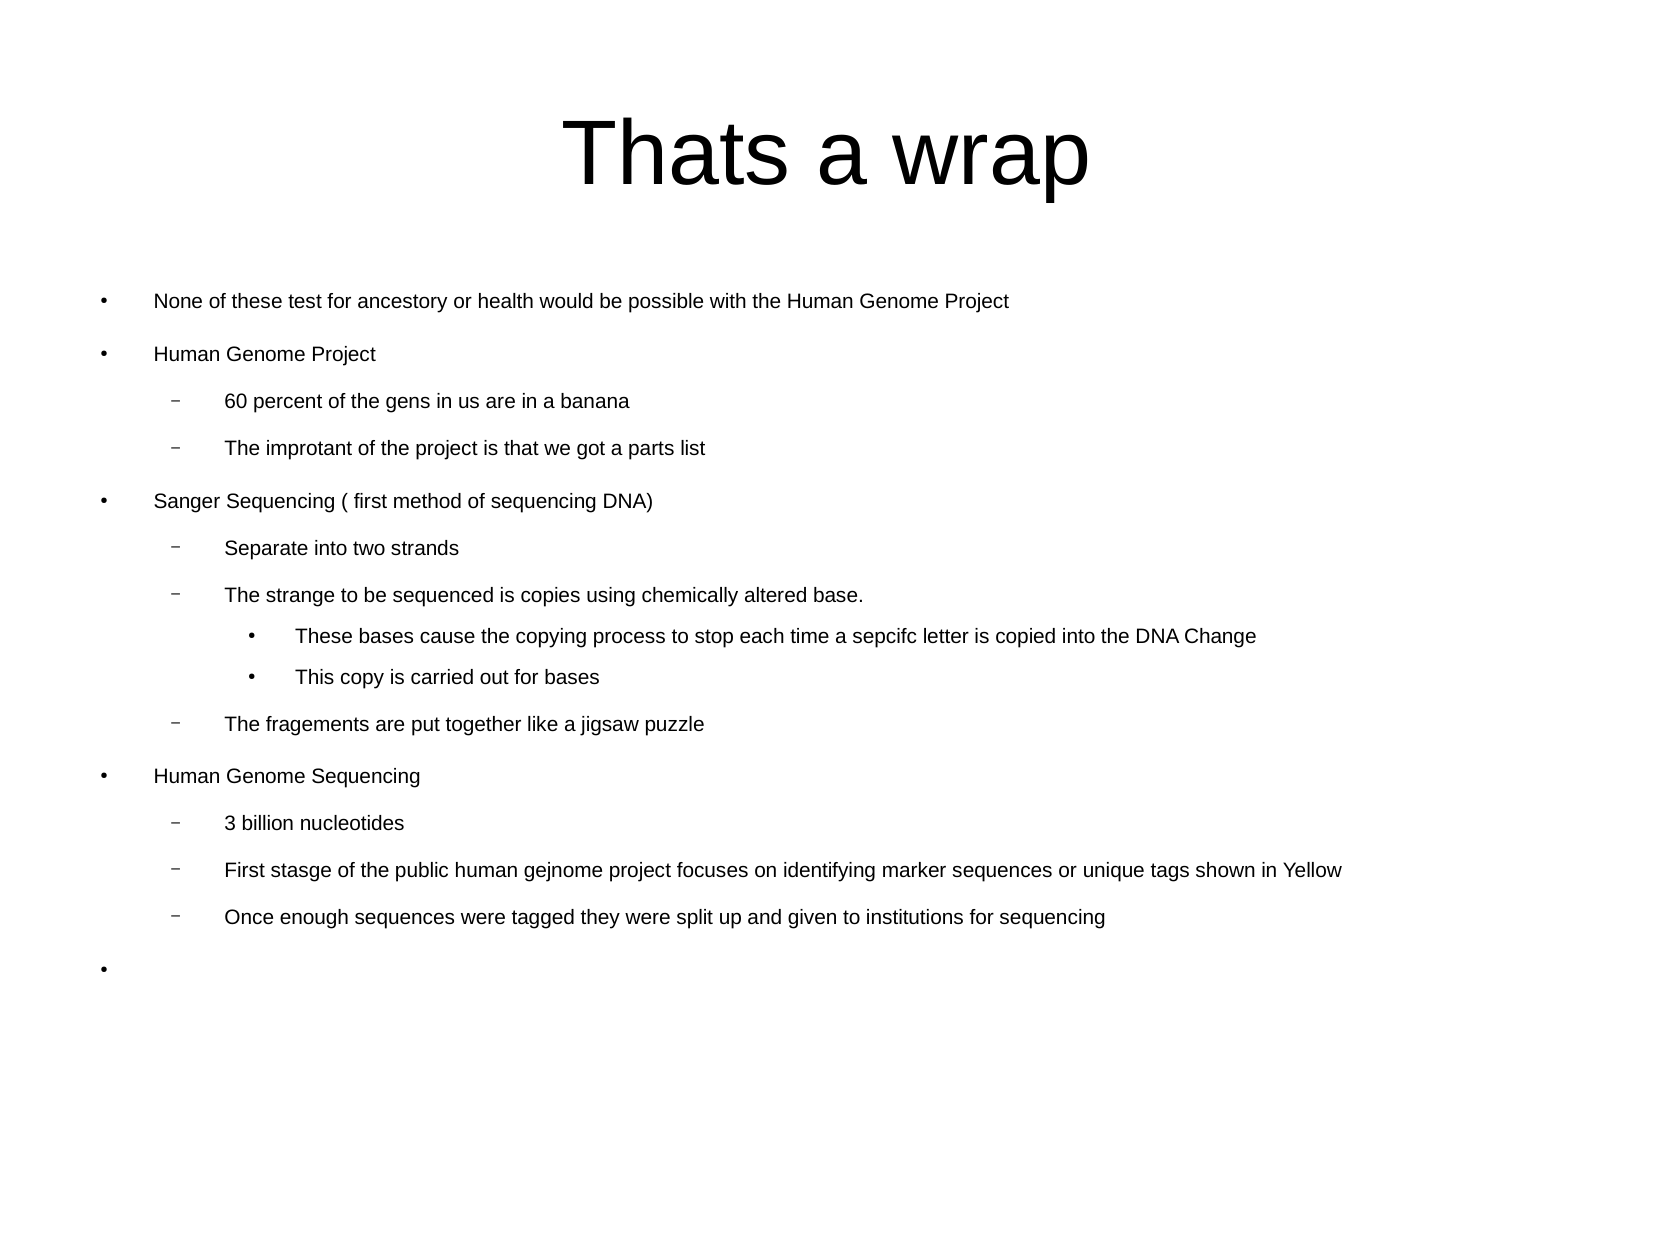

# Thats a wrap
None of these test for ancestory or health would be possible with the Human Genome Project
Human Genome Project
60 percent of the gens in us are in a banana
The improtant of the project is that we got a parts list
Sanger Sequencing ( first method of sequencing DNA)
Separate into two strands
The strange to be sequenced is copies using chemically altered base.
These bases cause the copying process to stop each time a sepcifc letter is copied into the DNA Change
This copy is carried out for bases
The fragements are put together like a jigsaw puzzle
Human Genome Sequencing
3 billion nucleotides
First stasge of the public human gejnome project focuses on identifying marker sequences or unique tags shown in Yellow
Once enough sequences were tagged they were split up and given to institutions for sequencing